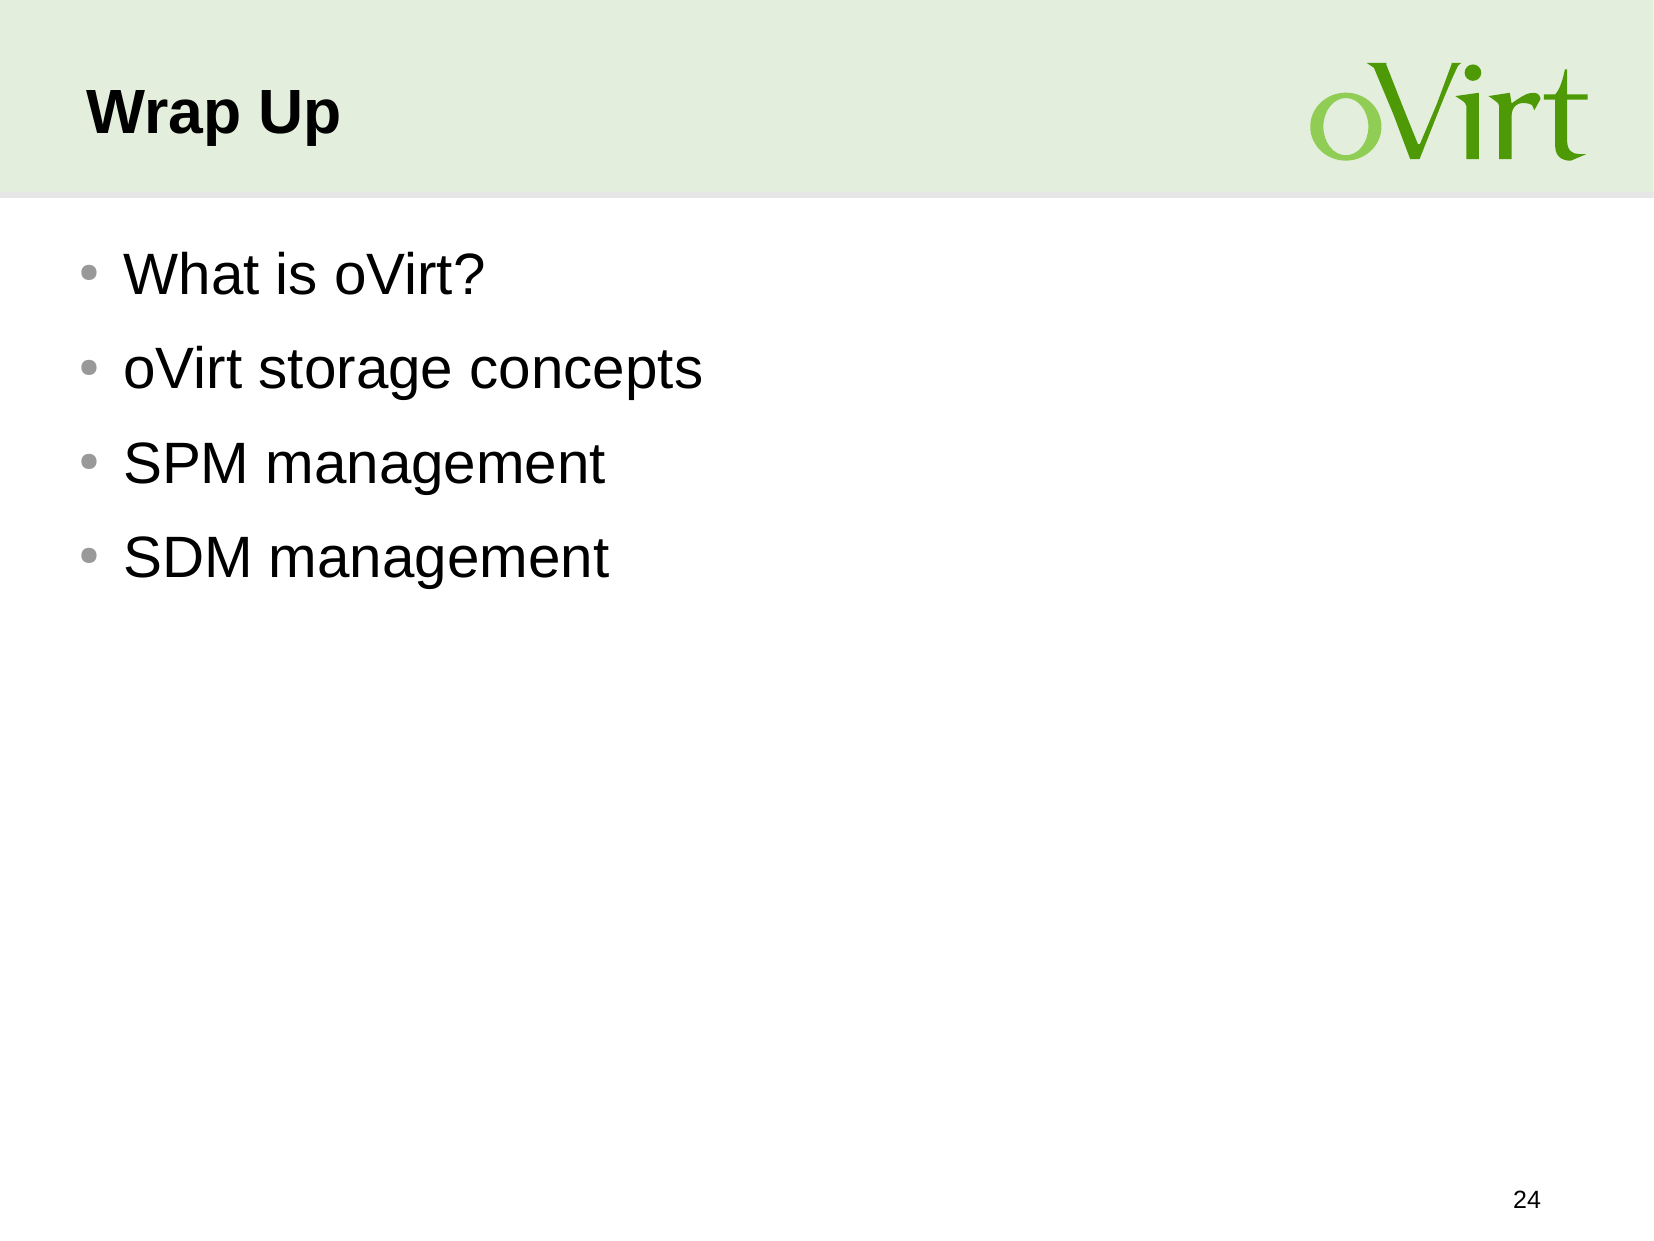

# Wrap Up
What is oVirt?
oVirt storage concepts
SPM management
SDM management